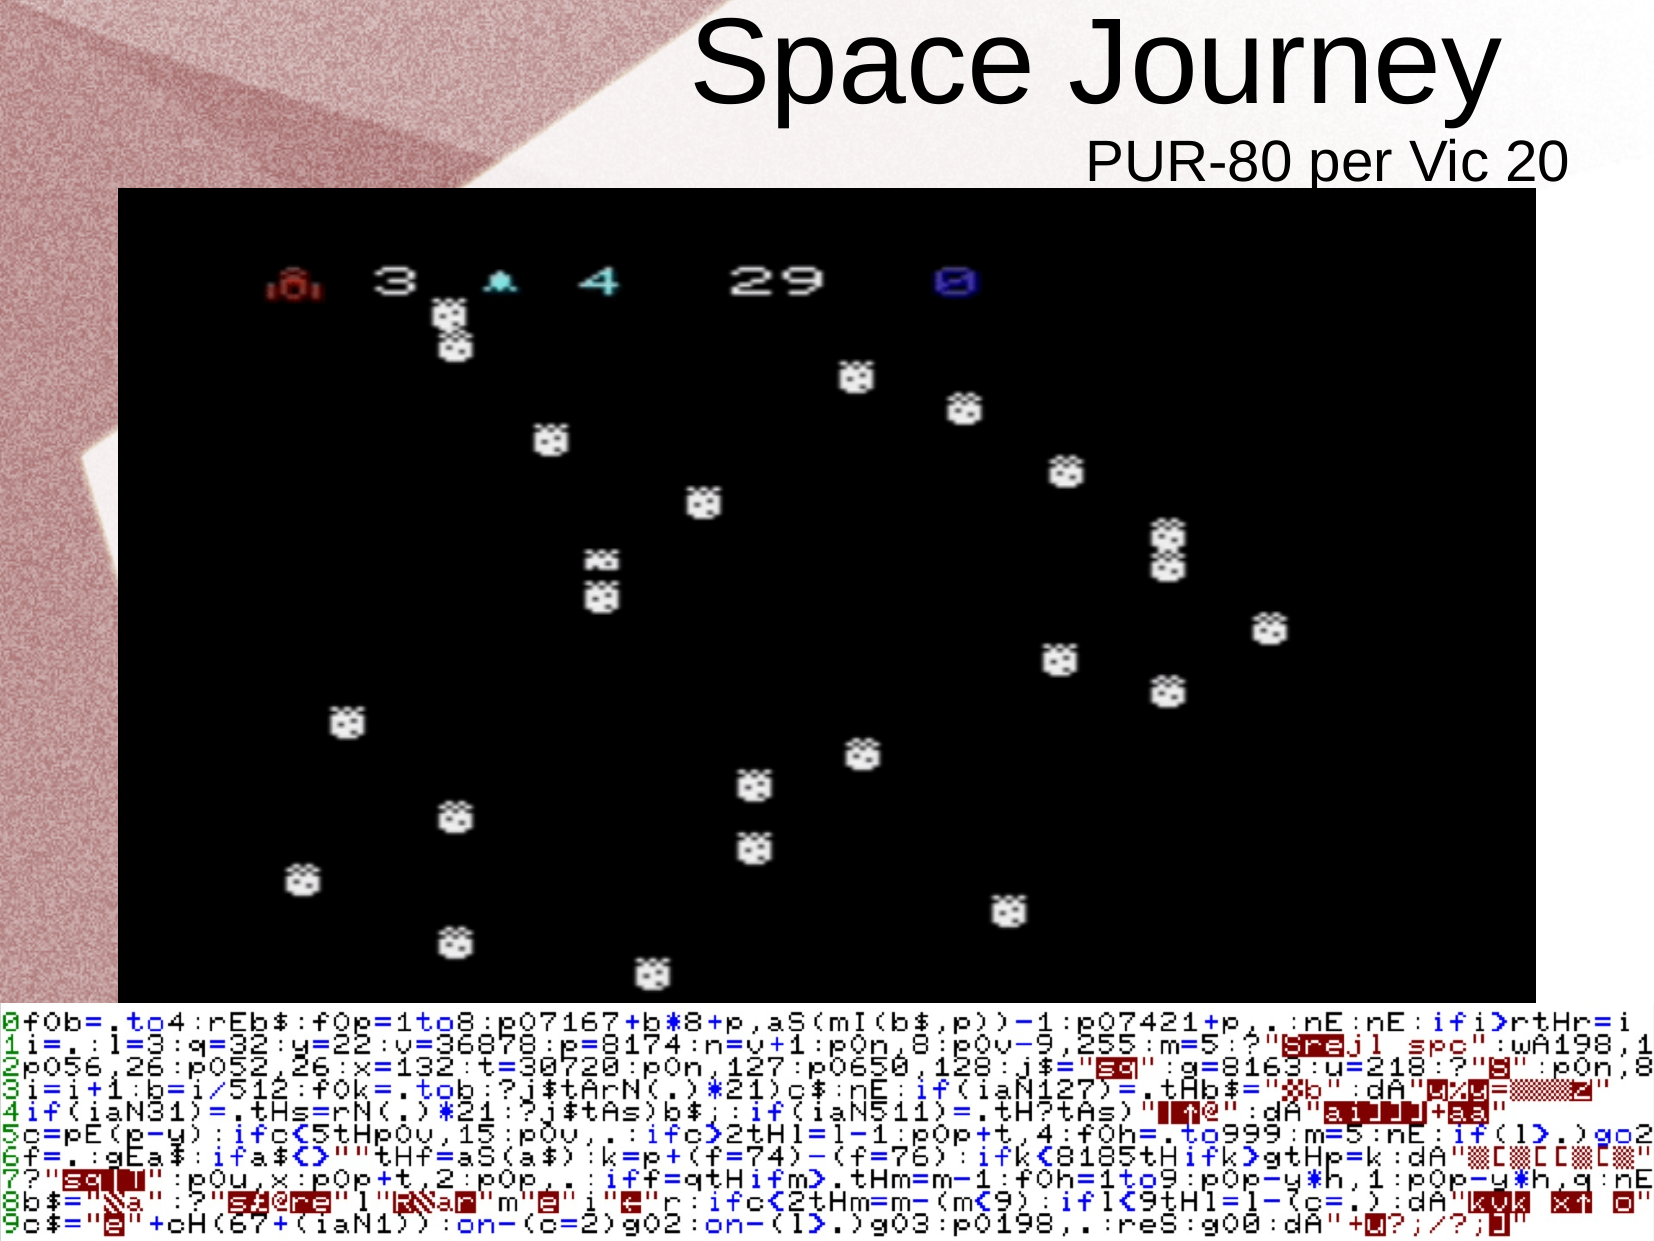

# Space Journey PUR-80 per Vic 20